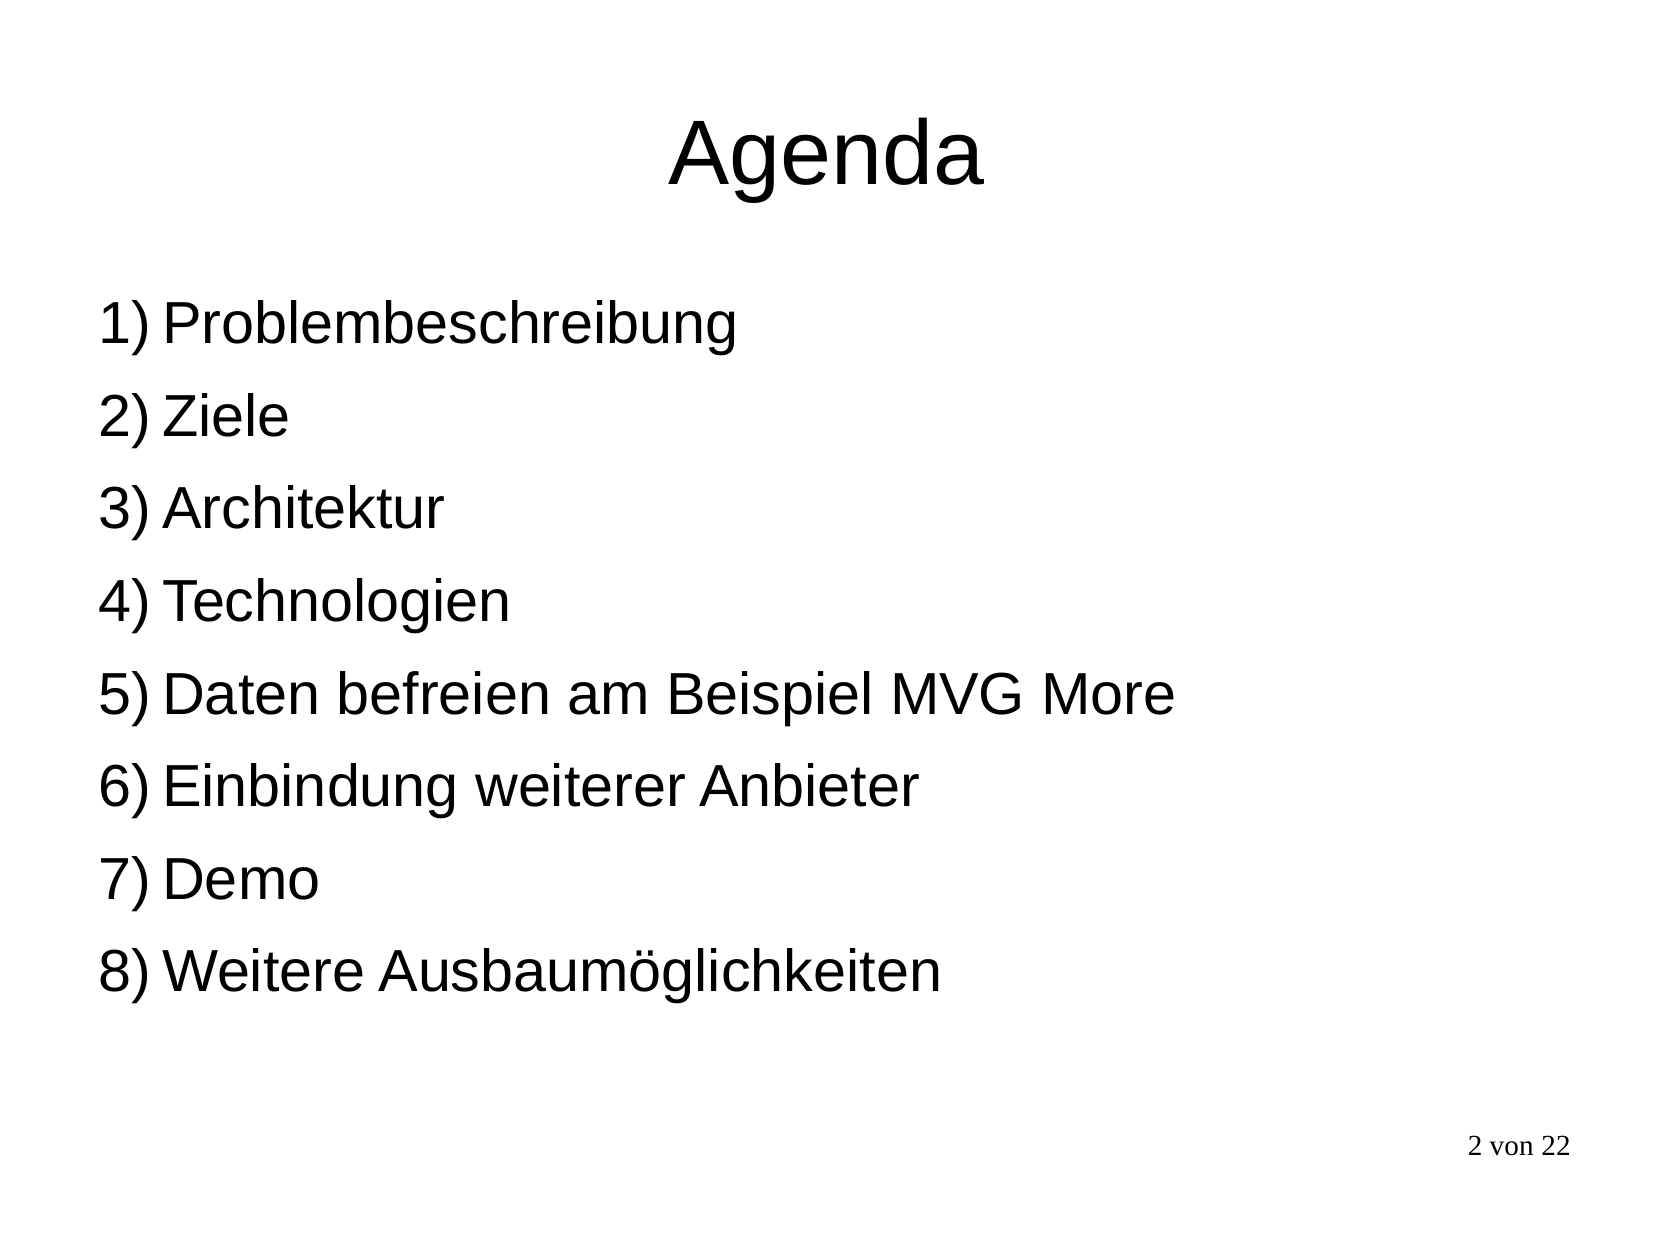

# Agenda
 Problembeschreibung
 Ziele
 Architektur
 Technologien
 Daten befreien am Beispiel MVG More
 Einbindung weiterer Anbieter
 Demo
 Weitere Ausbaumöglichkeiten
2